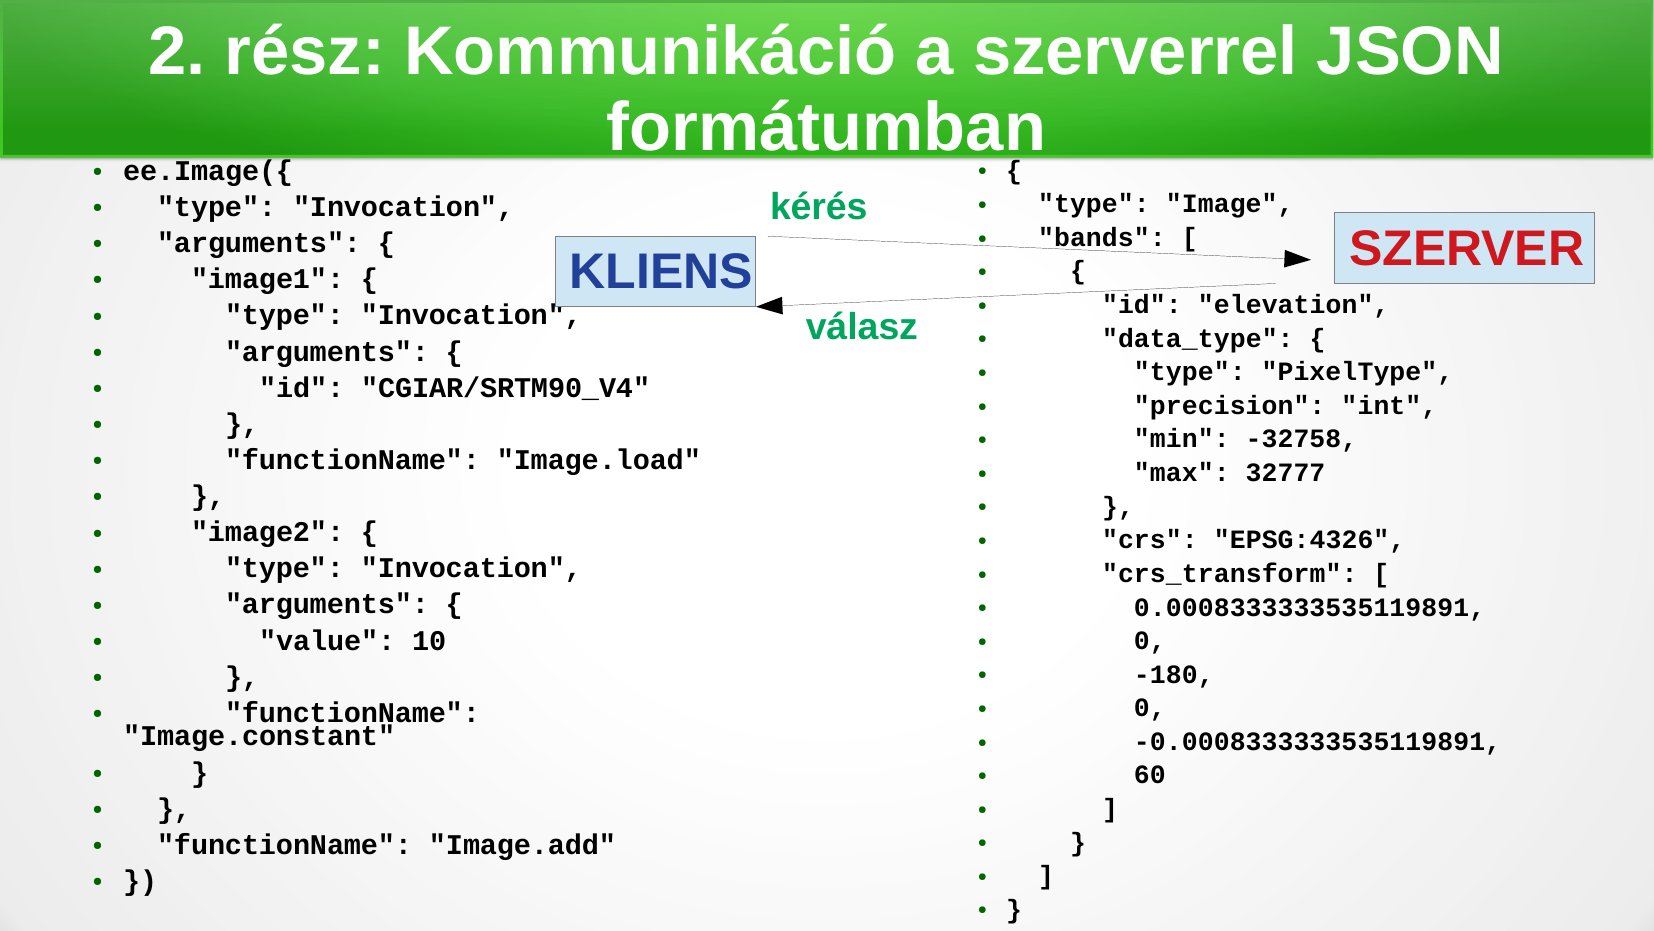

# 2. rész: Kommunikáció a szerverrel JSON formátumban
ee.Image({
 "type": "Invocation",
 "arguments": {
 "image1": {
 "type": "Invocation",
 "arguments": {
 "id": "CGIAR/SRTM90_V4"
 },
 "functionName": "Image.load"
 },
 "image2": {
 "type": "Invocation",
 "arguments": {
 "value": 10
 },
 "functionName": "Image.constant"
 }
 },
 "functionName": "Image.add"
})
{
 "type": "Image",
 "bands": [
 {
 "id": "elevation",
 "data_type": {
 "type": "PixelType",
 "precision": "int",
 "min": -32758,
 "max": 32777
 },
 "crs": "EPSG:4326",
 "crs_transform": [
 0.0008333333535119891,
 0,
 -180,
 0,
 -0.0008333333535119891,
 60
 ]
 }
 ]
}
kérés
SZERVER
KLIENS
válasz